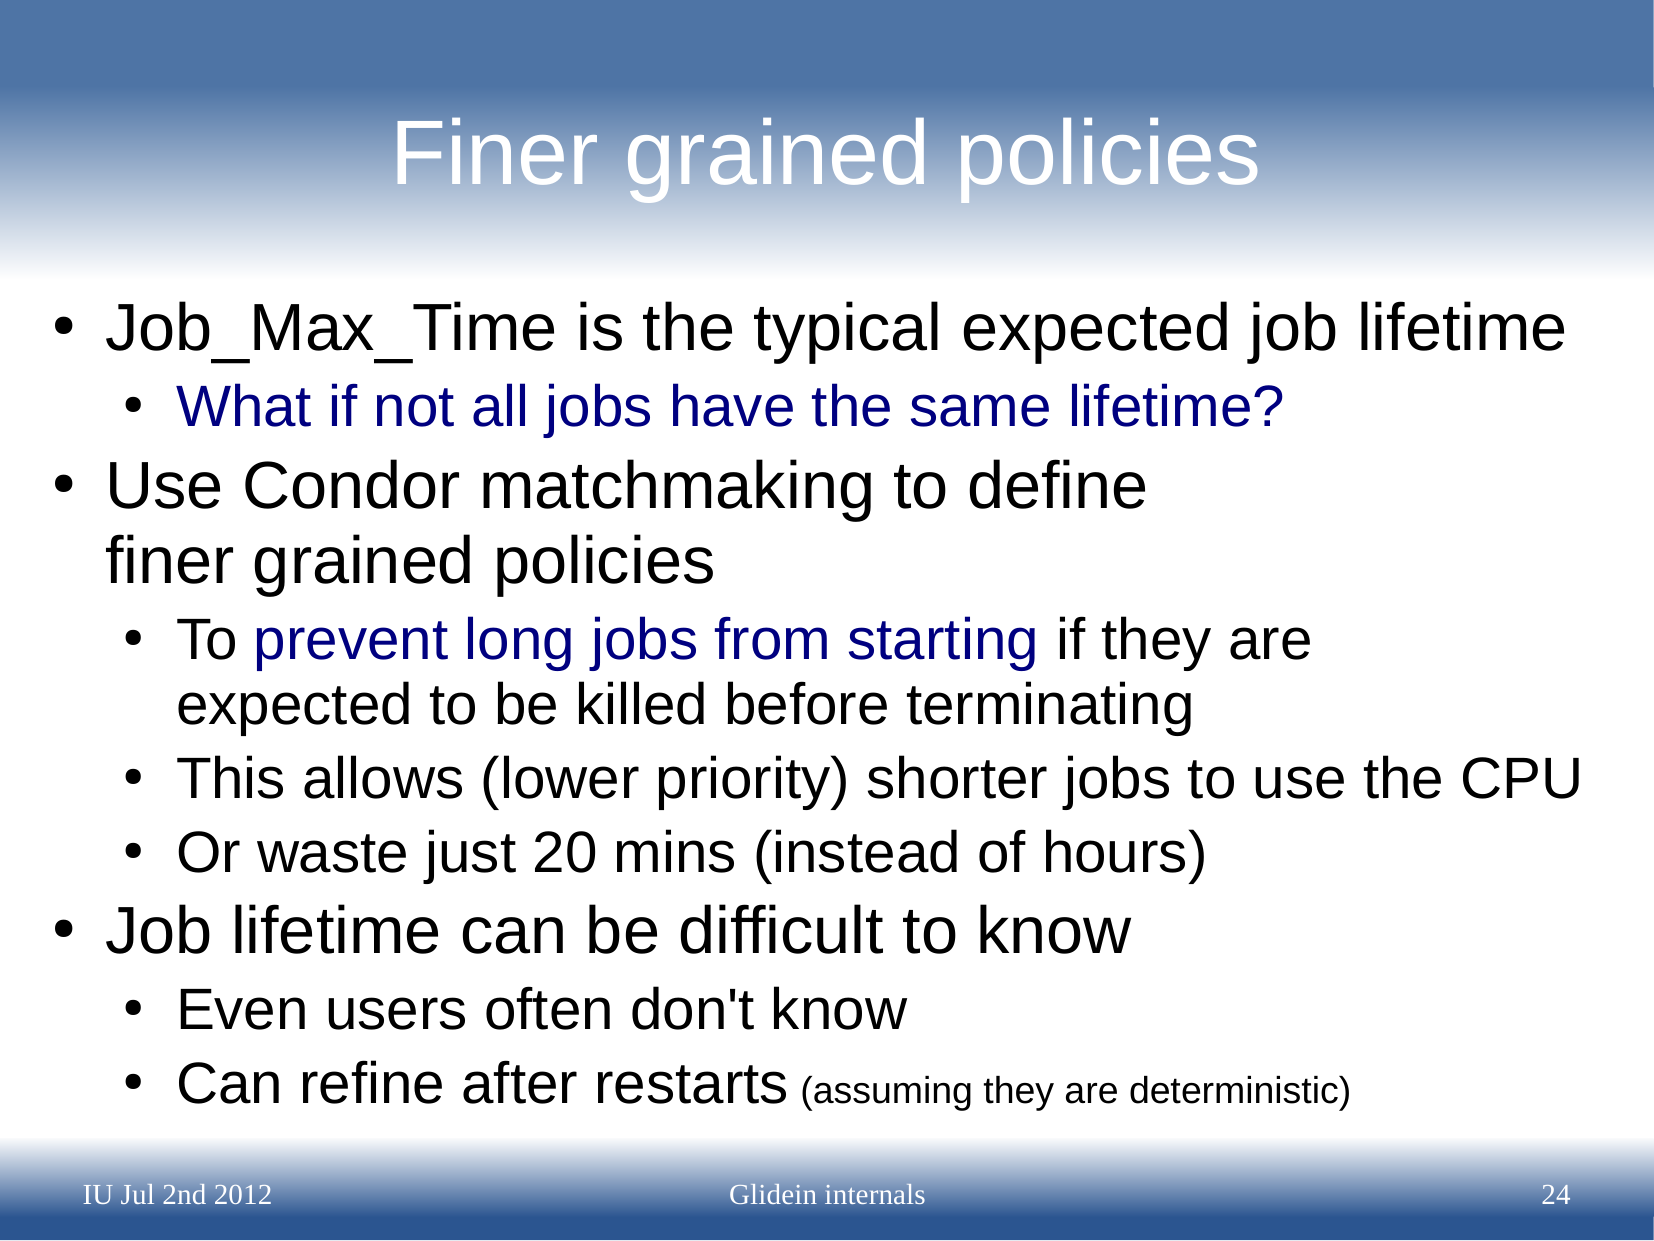

# Finer grained policies
Job_Max_Time is the typical expected job lifetime
What if not all jobs have the same lifetime?
Use Condor matchmaking to define finer grained policies
To prevent long jobs from starting if they are expected to be killed before terminating
This allows (lower priority) shorter jobs to use the CPU
Or waste just 20 mins (instead of hours)
Job lifetime can be difficult to know
Even users often don't know
Can refine after restarts (assuming they are deterministic)
IU Jul 2nd 2012
Glidein internals
24